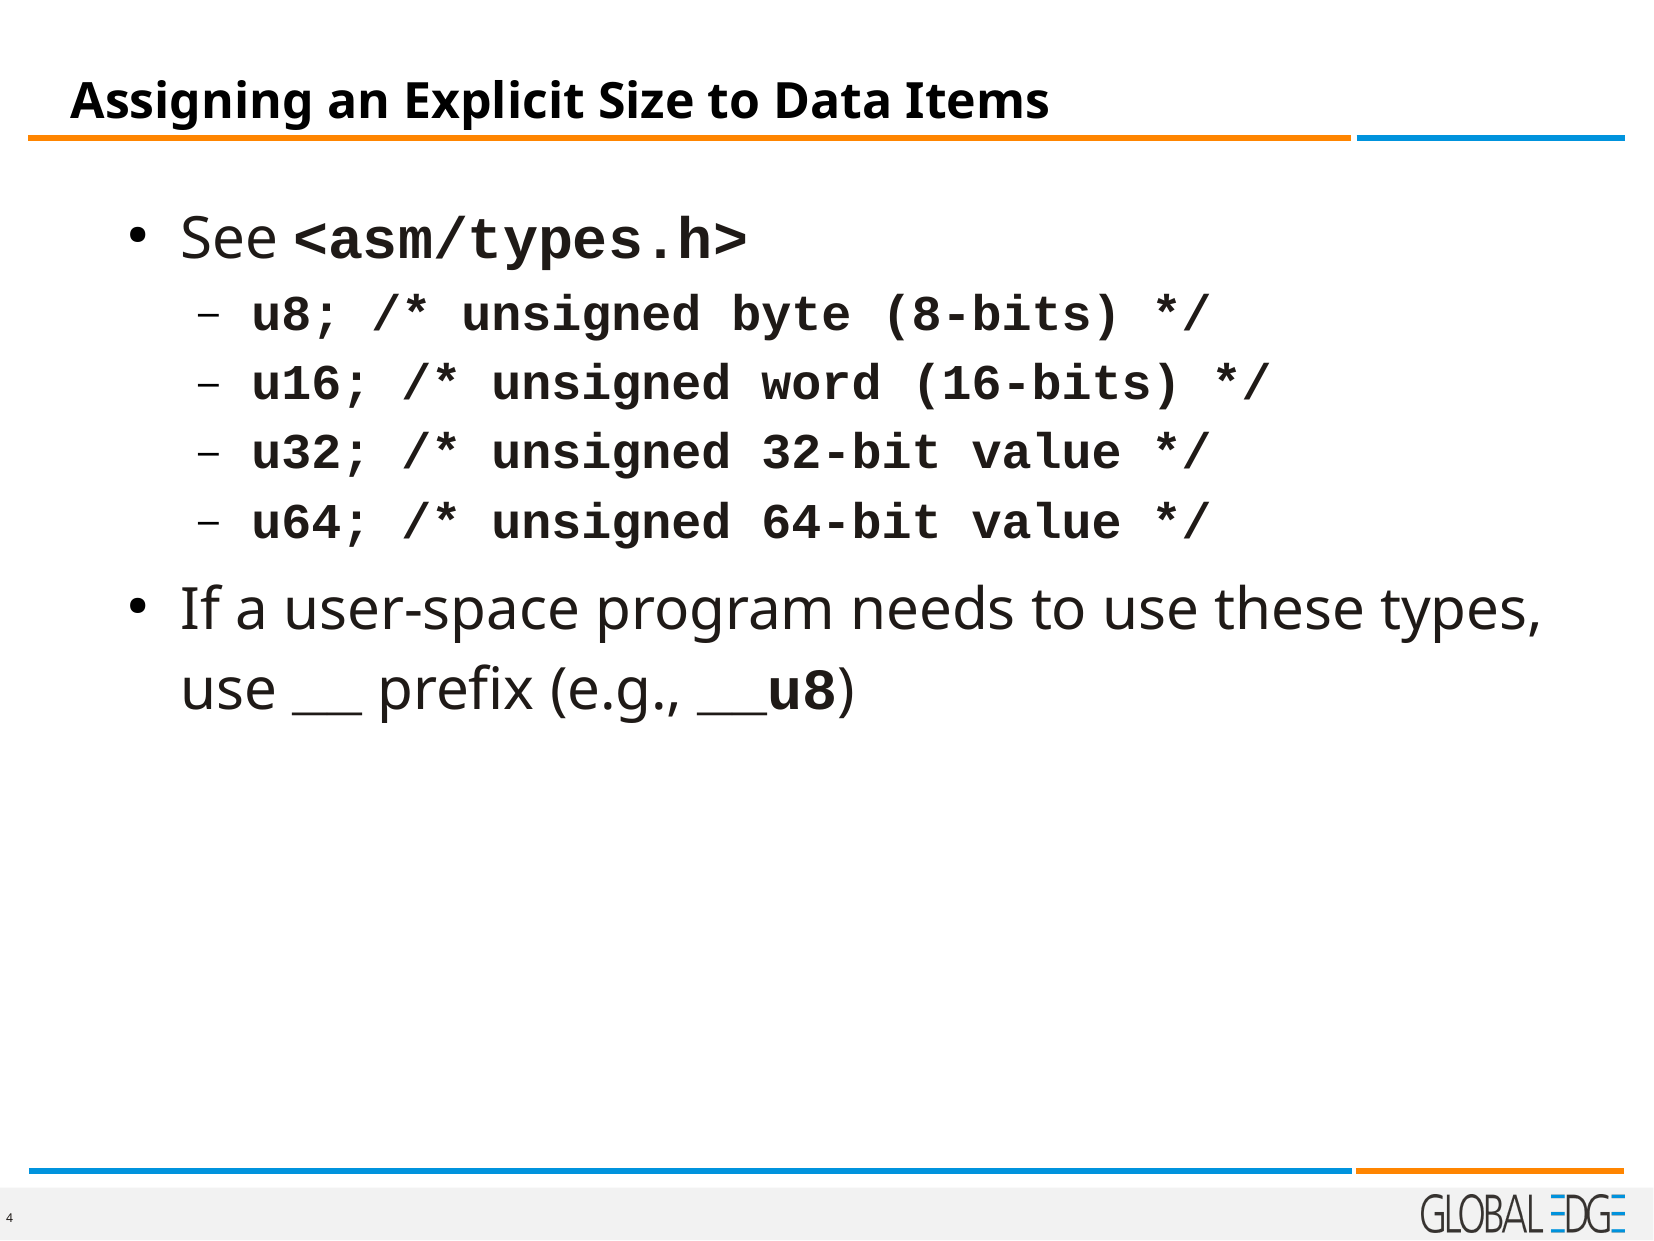

Assigning an Explicit Size to Data Items
# See <asm/types.h>
u8; /* unsigned byte (8-bits) */
u16; /* unsigned word (16-bits) */
u32; /* unsigned 32-bit value */
u64; /* unsigned 64-bit value */
If a user-space program needs to use these types, use __ prefix (e.g., __u8)